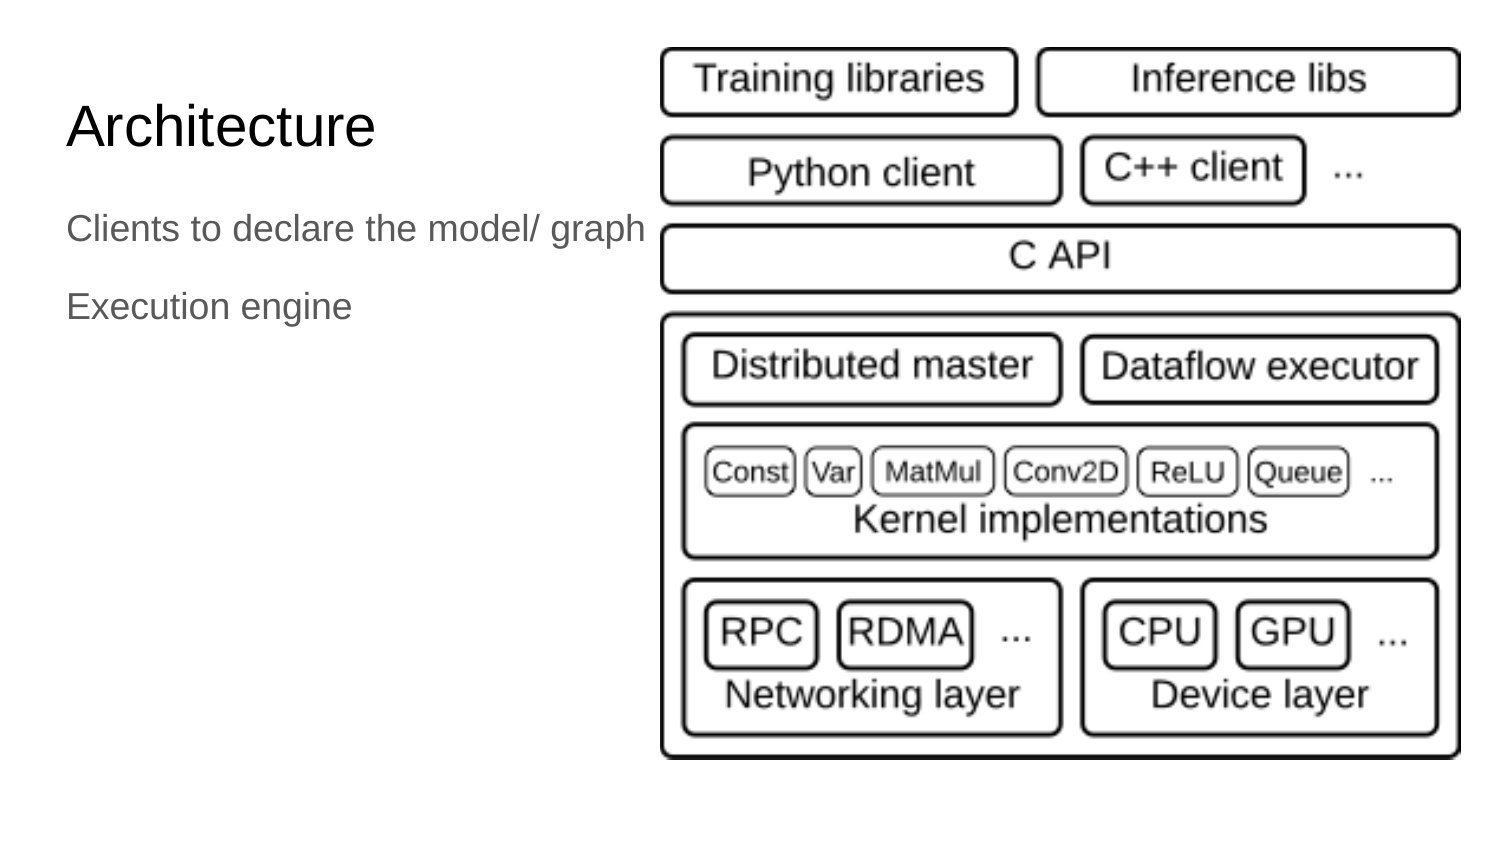

# Architecture
Clients to declare the model/ graph
Execution engine